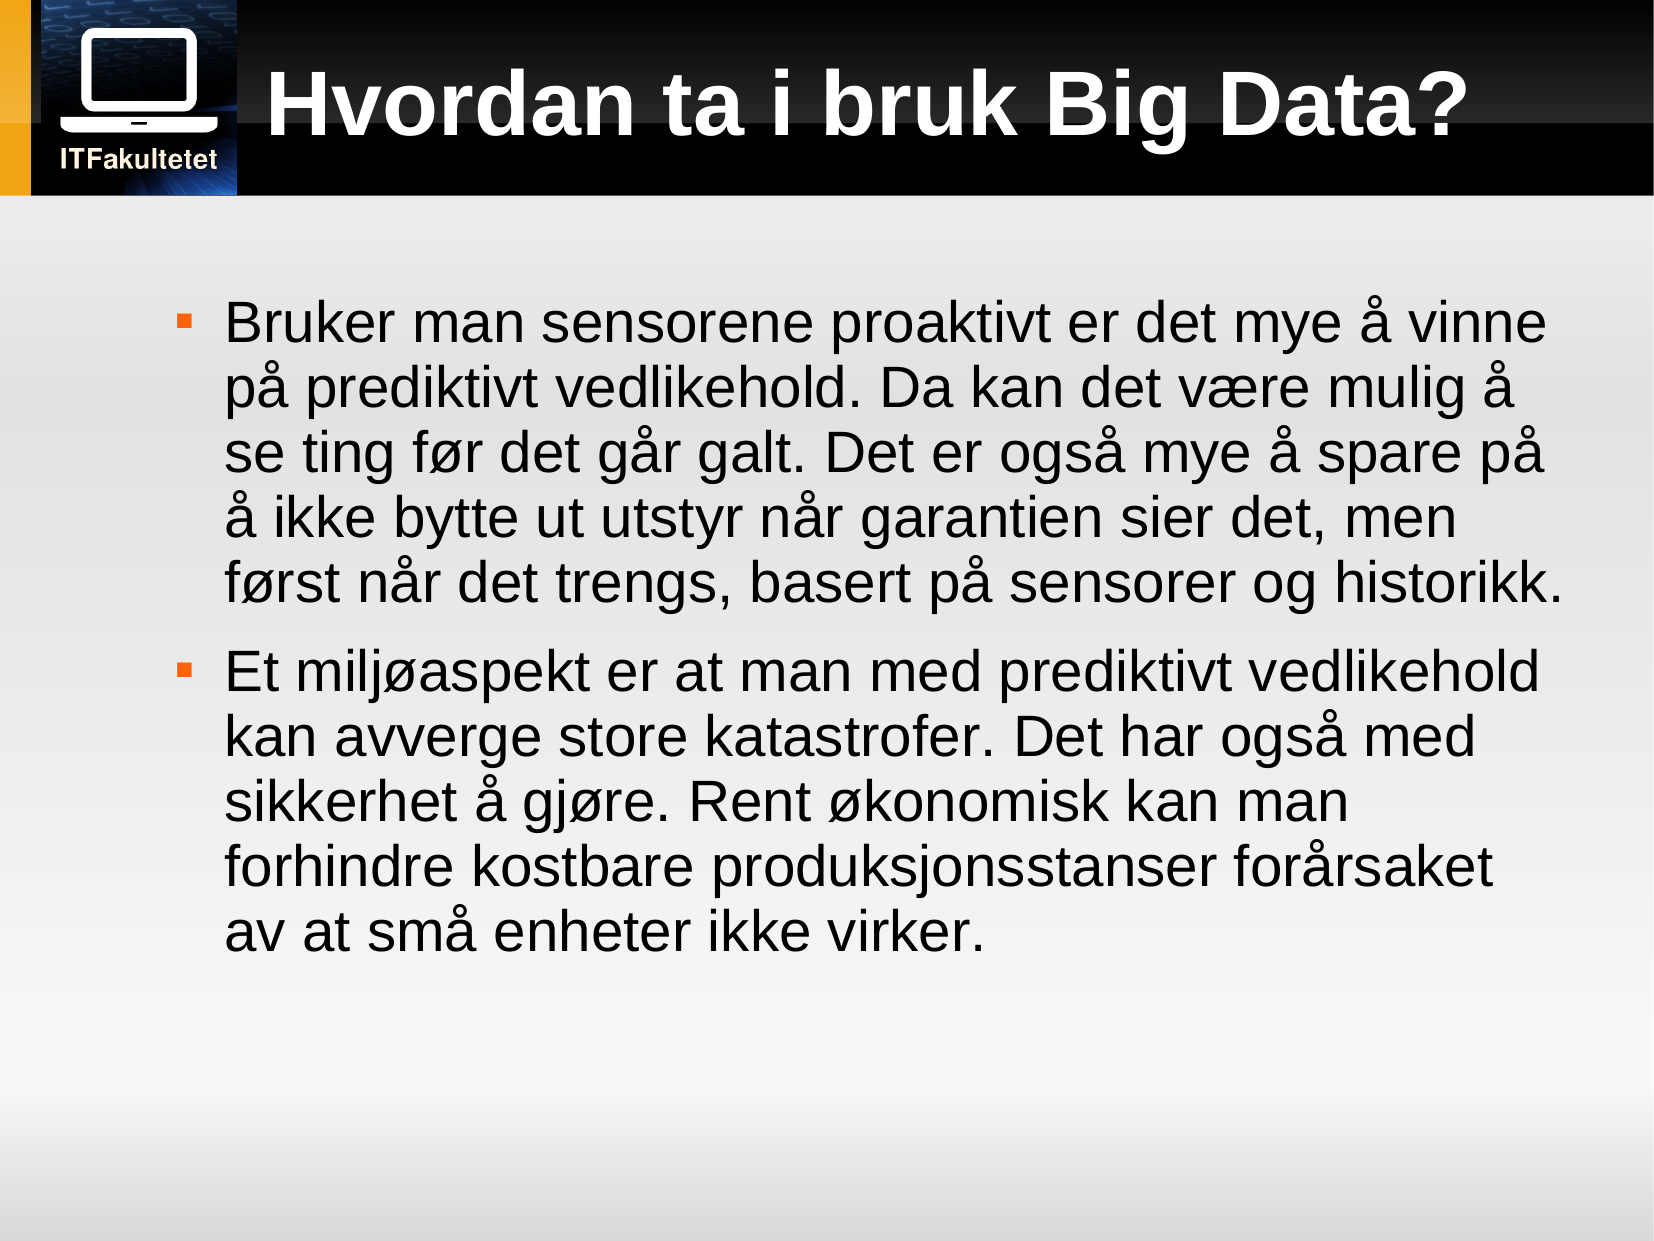

# Hvordan ta i bruk Big Data?
Bruker man sensorene proaktivt er det mye å vinne på prediktivt vedlikehold. Da kan det være mulig å se ting før det går galt. Det er også mye å spare på å ikke bytte ut utstyr når garantien sier det, men først når det trengs, basert på sensorer og historikk.
Et miljøaspekt er at man med prediktivt vedlikehold kan avverge store katastrofer. Det har også med sikkerhet å gjøre. Rent økonomisk kan man forhindre kostbare produksjonsstanser forårsaket av at små enheter ikke virker.